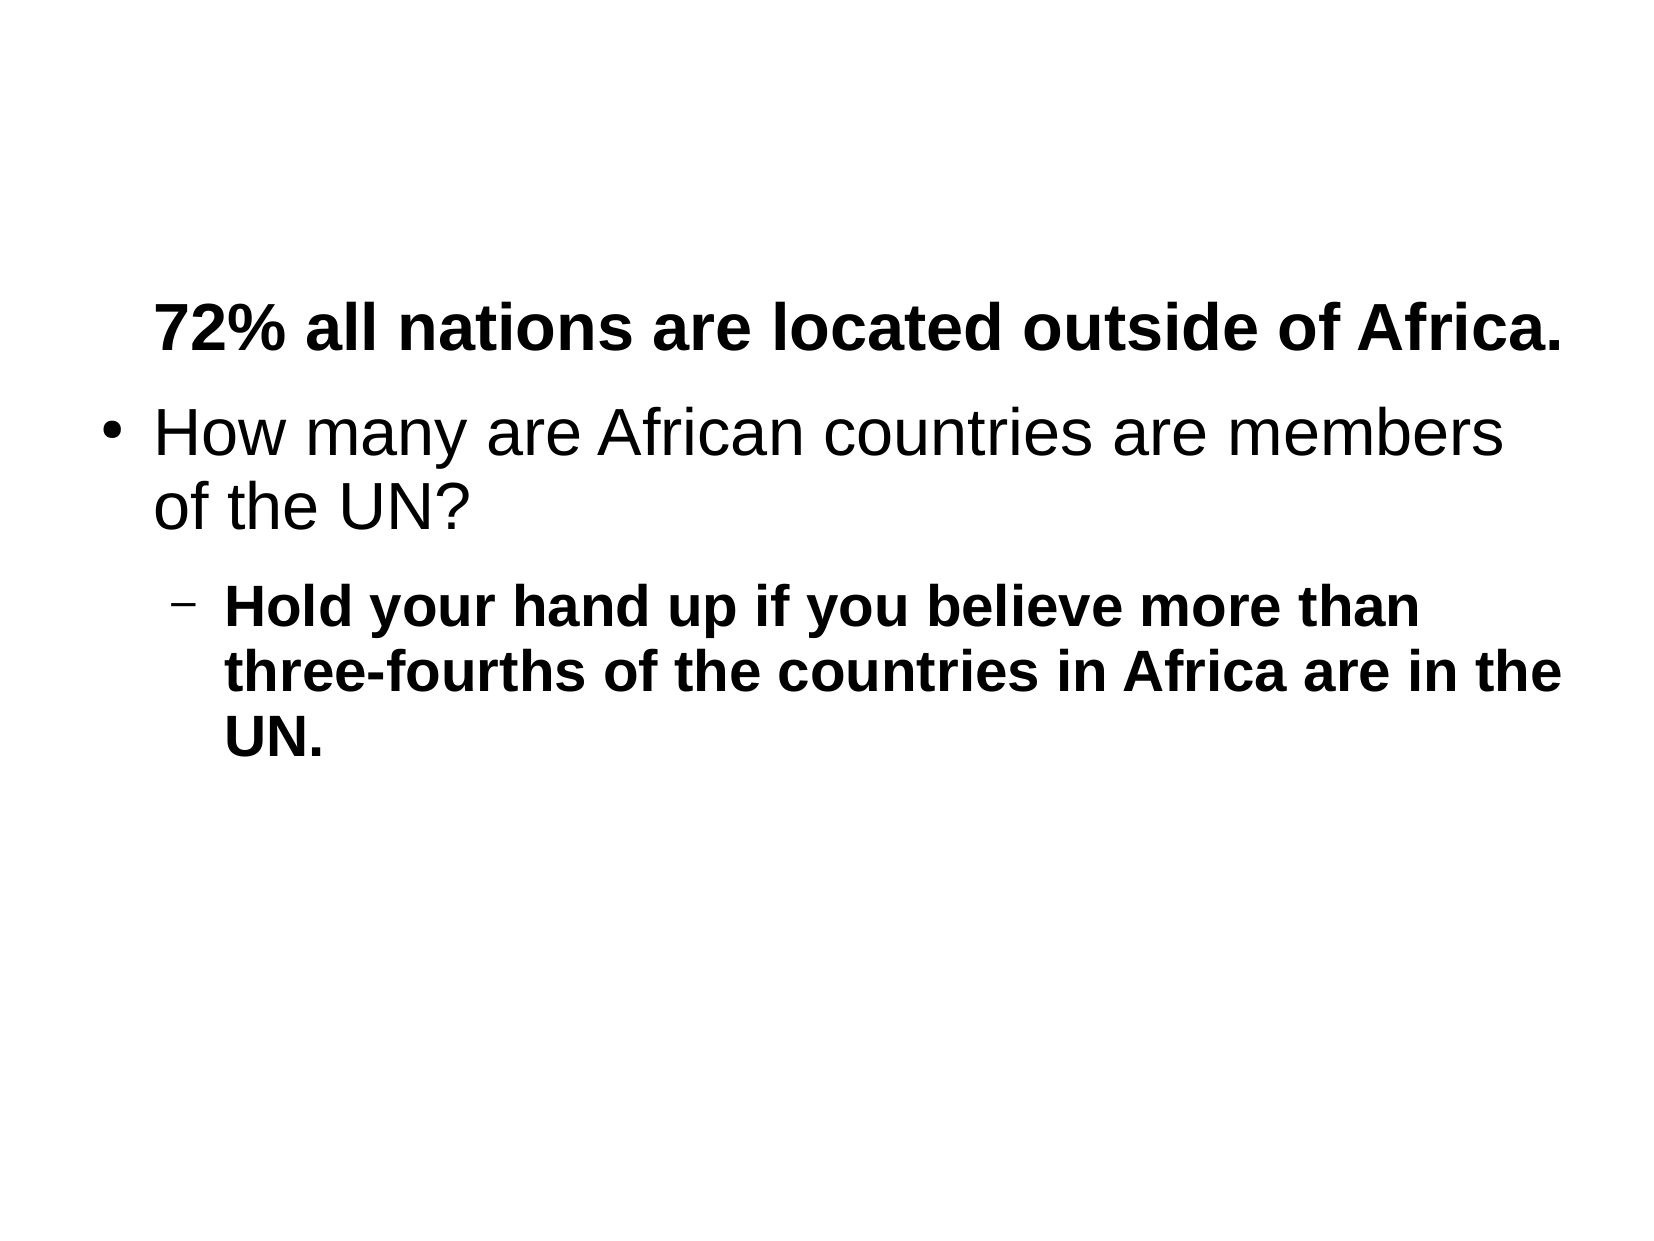

# 72% all nations are located outside of Africa.
How many are African countries are members of the UN?
Hold your hand up if you believe more than three-fourths of the countries in Africa are in the UN.